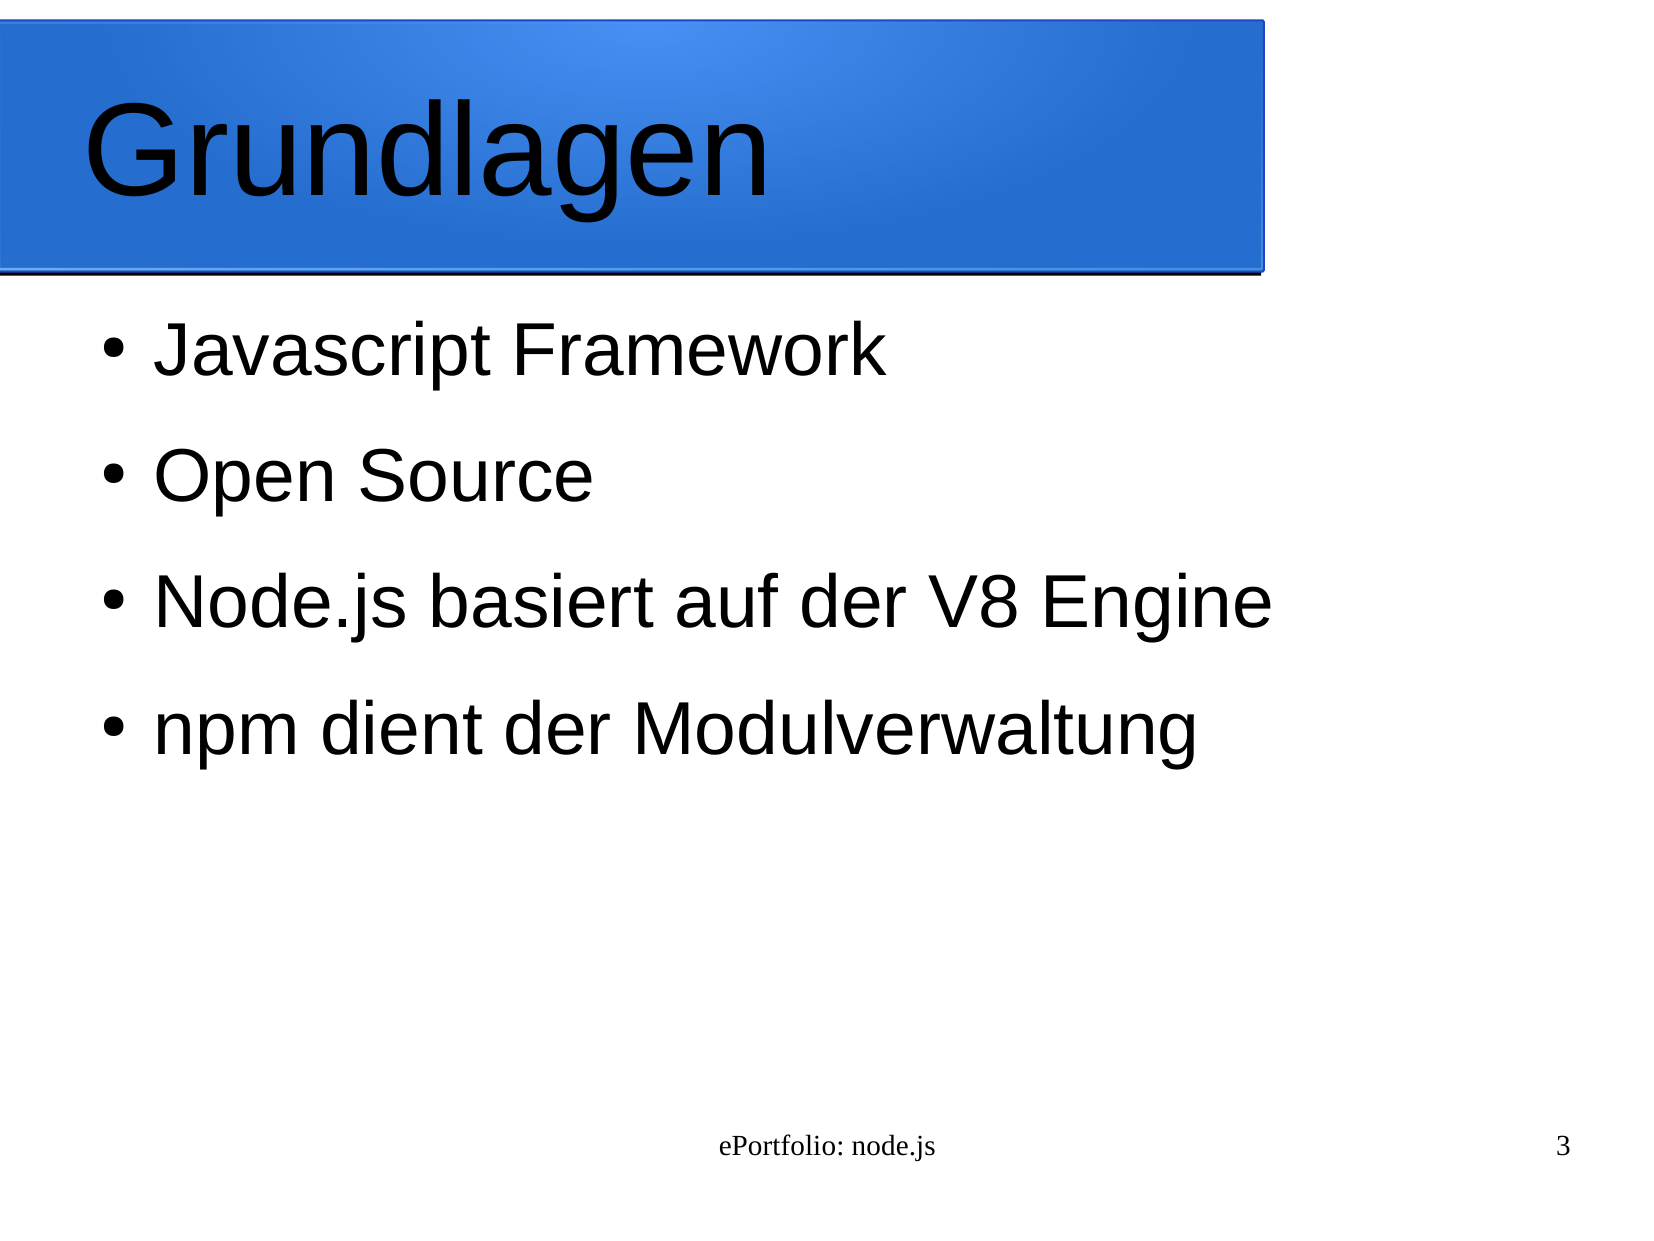

# Grundlagen
Javascript Framework
Open Source
Node.js basiert auf der V8 Engine
npm dient der Modulverwaltung
ePortfolio: node.js
3